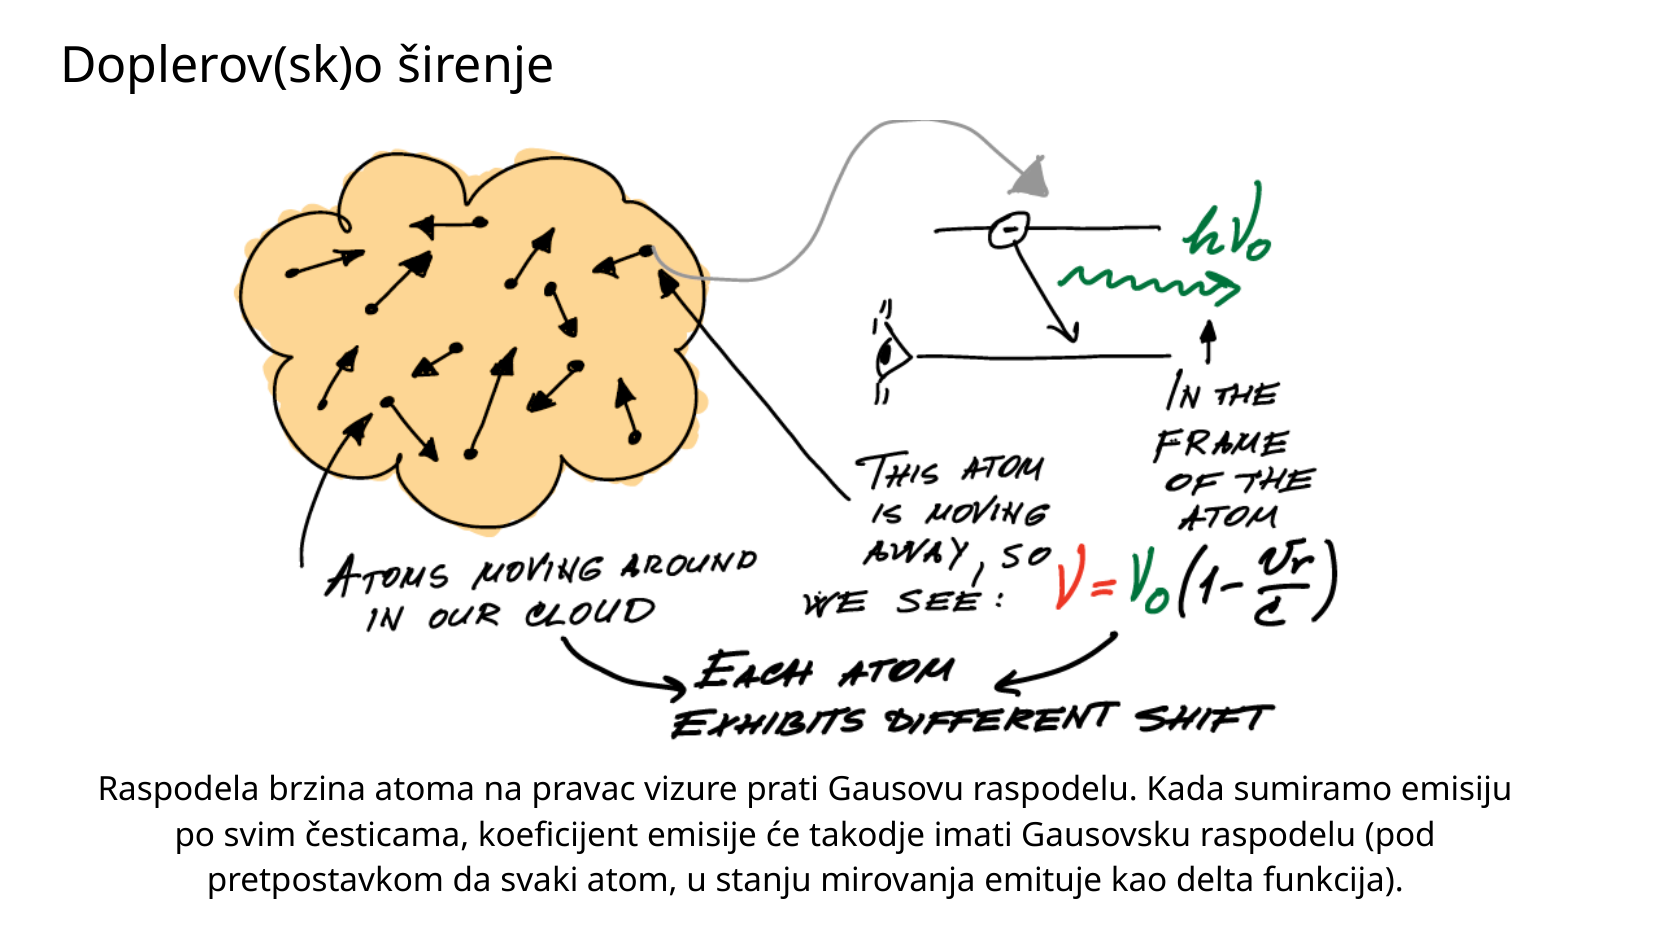

# Doplerov(sk)o širenje
Raspodela brzina atoma na pravac vizure prati Gausovu raspodelu. Kada sumiramo emisiju po svim česticama, koeficijent emisije će takodje imati Gausovsku raspodelu (pod pretpostavkom da svaki atom, u stanju mirovanja emituje kao delta funkcija).